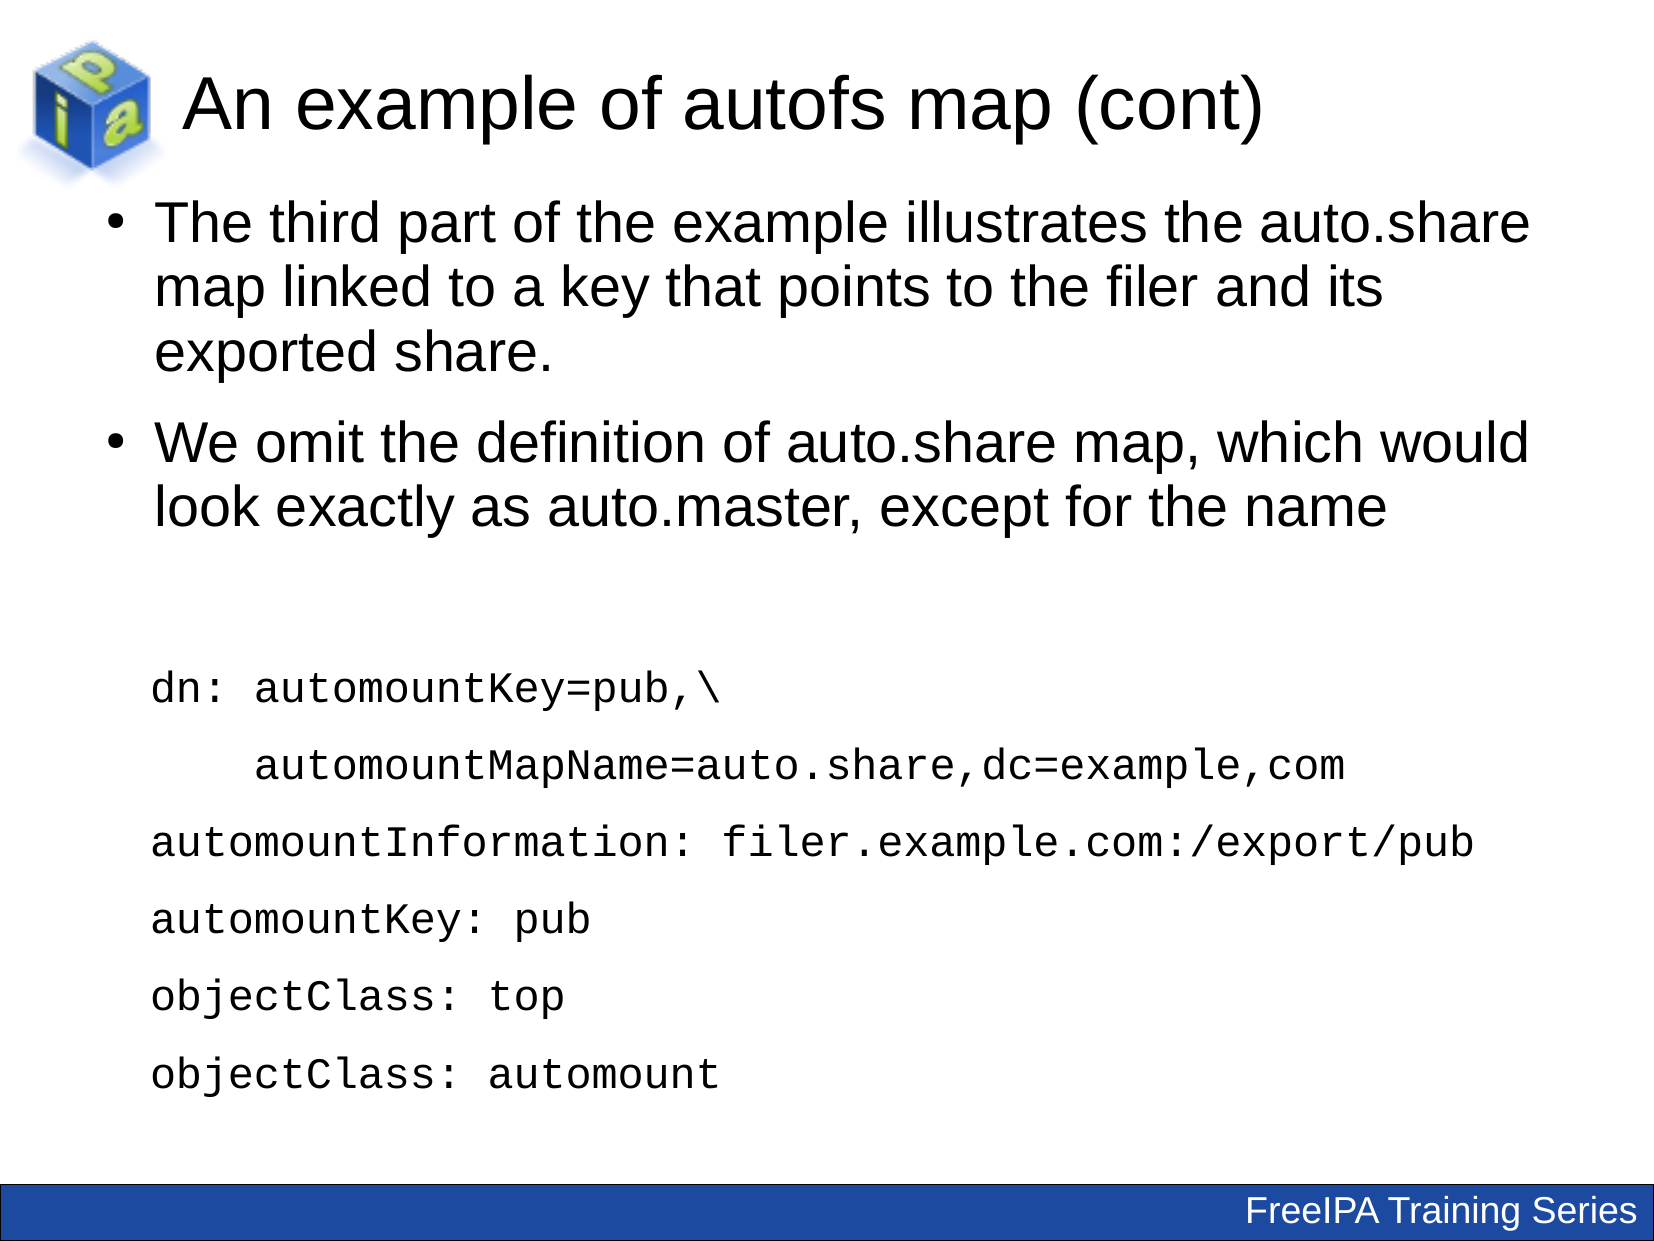

# An example of autofs map (cont)
The third part of the example illustrates the auto.share map linked to a key that points to the filer and its exported share.
We omit the definition of auto.share map, which would look exactly as auto.master, except for the name
dn: automountKey=pub,\
 automountMapName=auto.share,dc=example,com
automountInformation: filer.example.com:/export/pub
automountKey: pub
objectClass: top
objectClass: automount